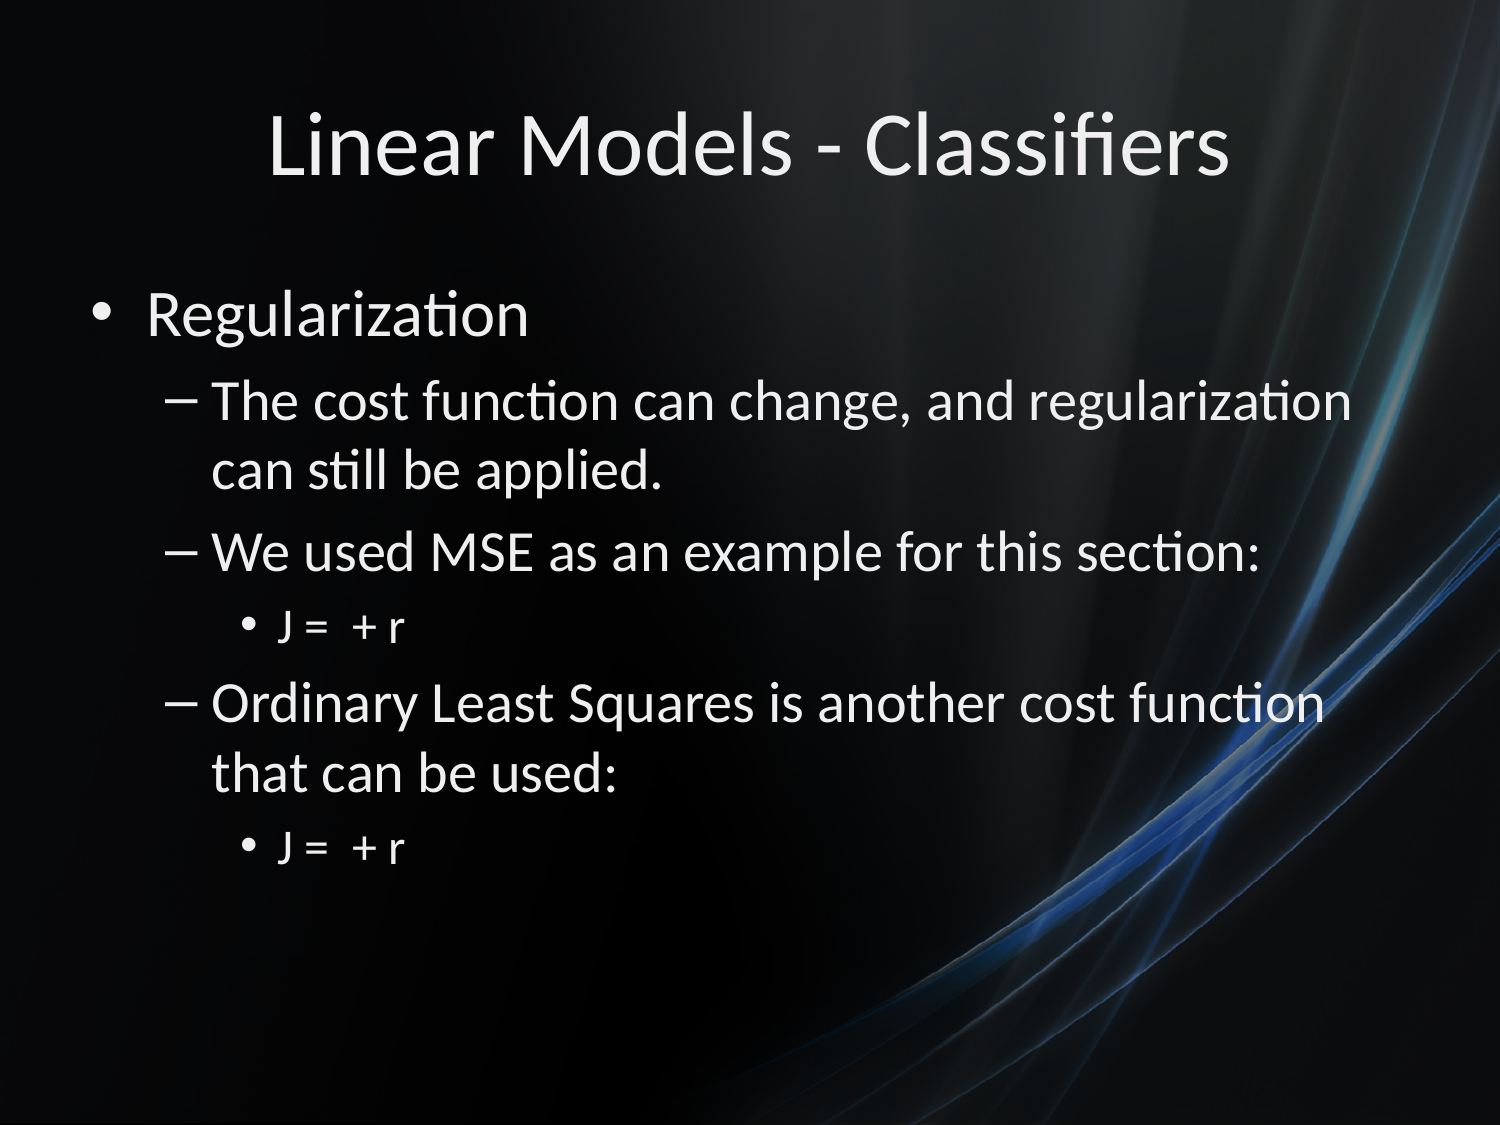

# Linear Models - Classifiers
Regularization
The cost function can change, and regularization can still be applied.
We used MSE as an example for this section:
J = + r
Ordinary Least Squares is another cost function that can be used:
J = + r